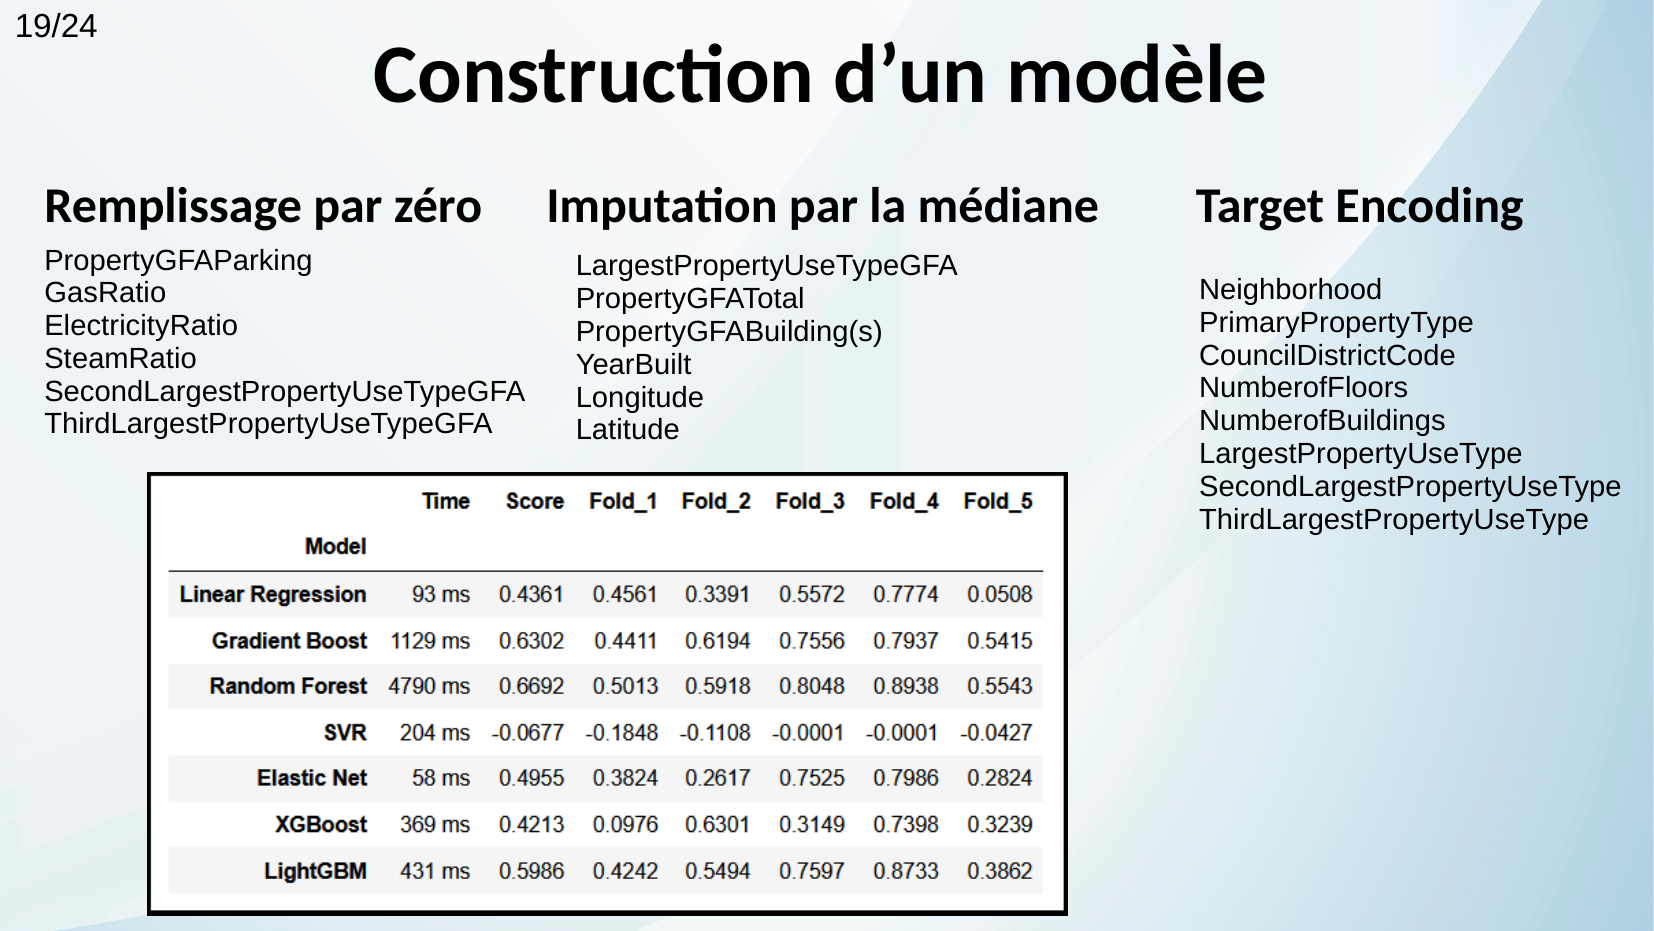

19/24
# Construction d’un modèle
Remplissage par zéro
Imputation par la médiane
Target Encoding
PropertyGFAParking
GasRatio
ElectricityRatio
SteamRatio SecondLargestPropertyUseTypeGFA ThirdLargestPropertyUseTypeGFA
LargestPropertyUseTypeGFA
PropertyGFATotal
PropertyGFABuilding(s)
YearBuilt
Longitude
Latitude
Neighborhood PrimaryPropertyType CouncilDistrictCode NumberofFloors NumberofBuildings
LargestPropertyUseType SecondLargestPropertyUseType ThirdLargestPropertyUseType